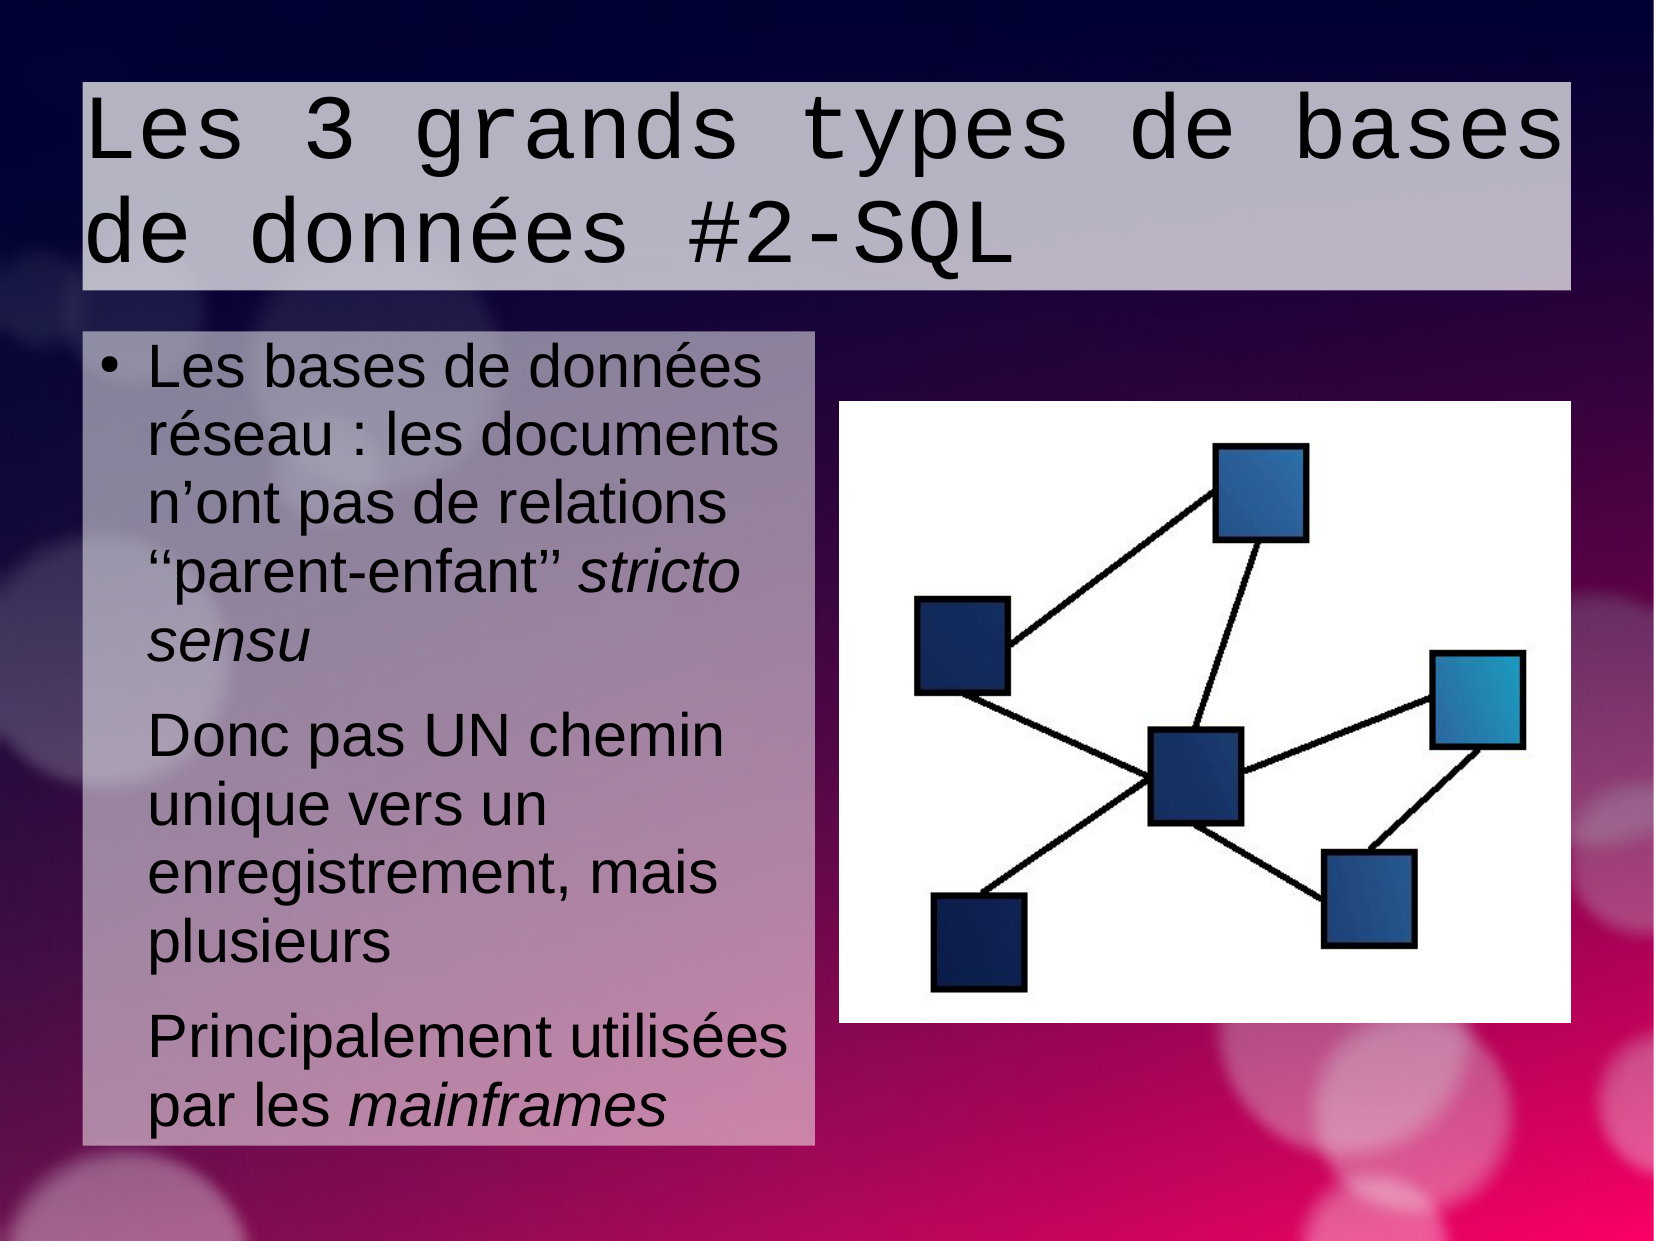

Les 3 grands types de bases de données #2-SQL
# Les bases de données réseau : les documents n’ont pas de relations ‘‘parent-enfant’’ stricto sensu
Donc pas UN chemin unique vers un enregistrement, mais plusieurs
Principalement utilisées par les mainframes